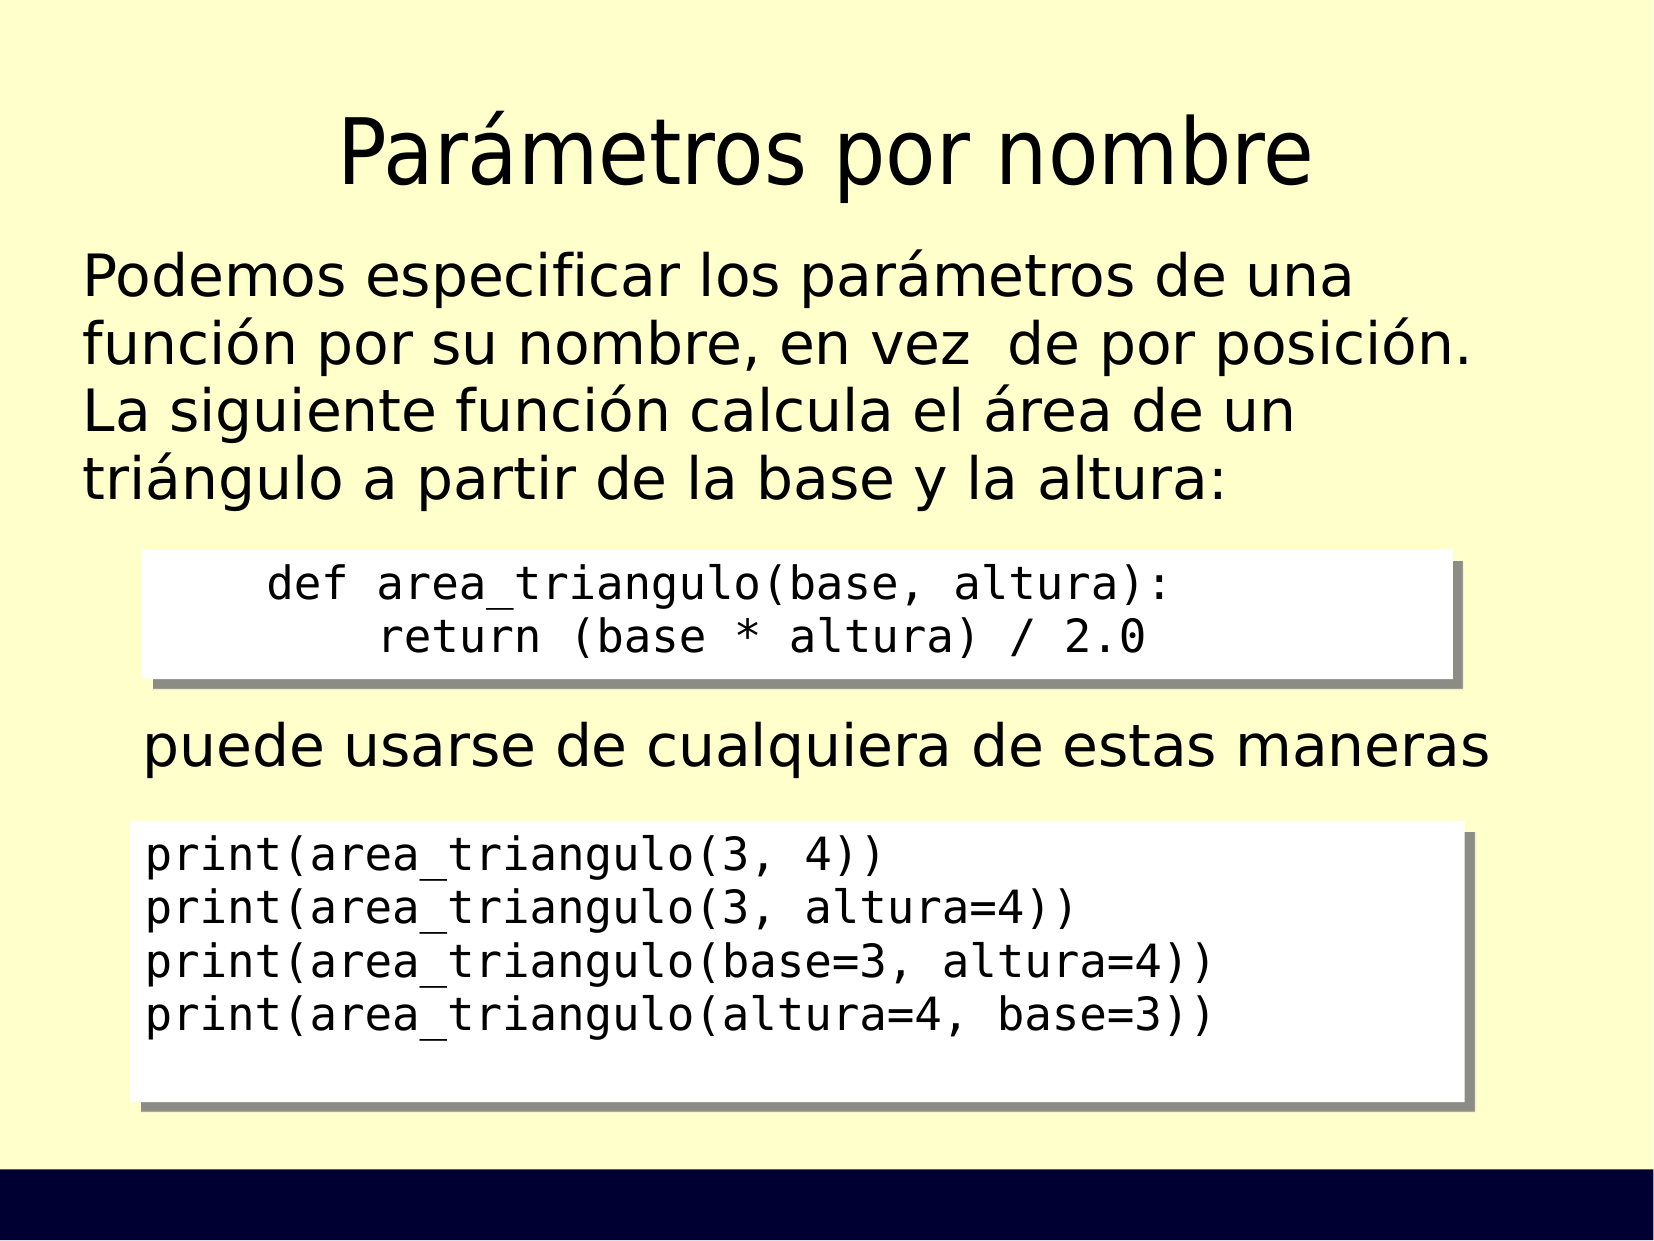

# Parámetros por nombre
Podemos especificar los parámetros de una función por su nombre, en vez de por posición. La siguiente función calcula el área de un triángulo a partir de la base y la altura:
 def area_triangulo(base, altura):
 return (base * altura) / 2.0
puede usarse de cualquiera de estas maneras
print(area_triangulo(3, 4))
print(area_triangulo(3, altura=4))
print(area_triangulo(base=3, altura=4))
print(area_triangulo(altura=4, base=3))